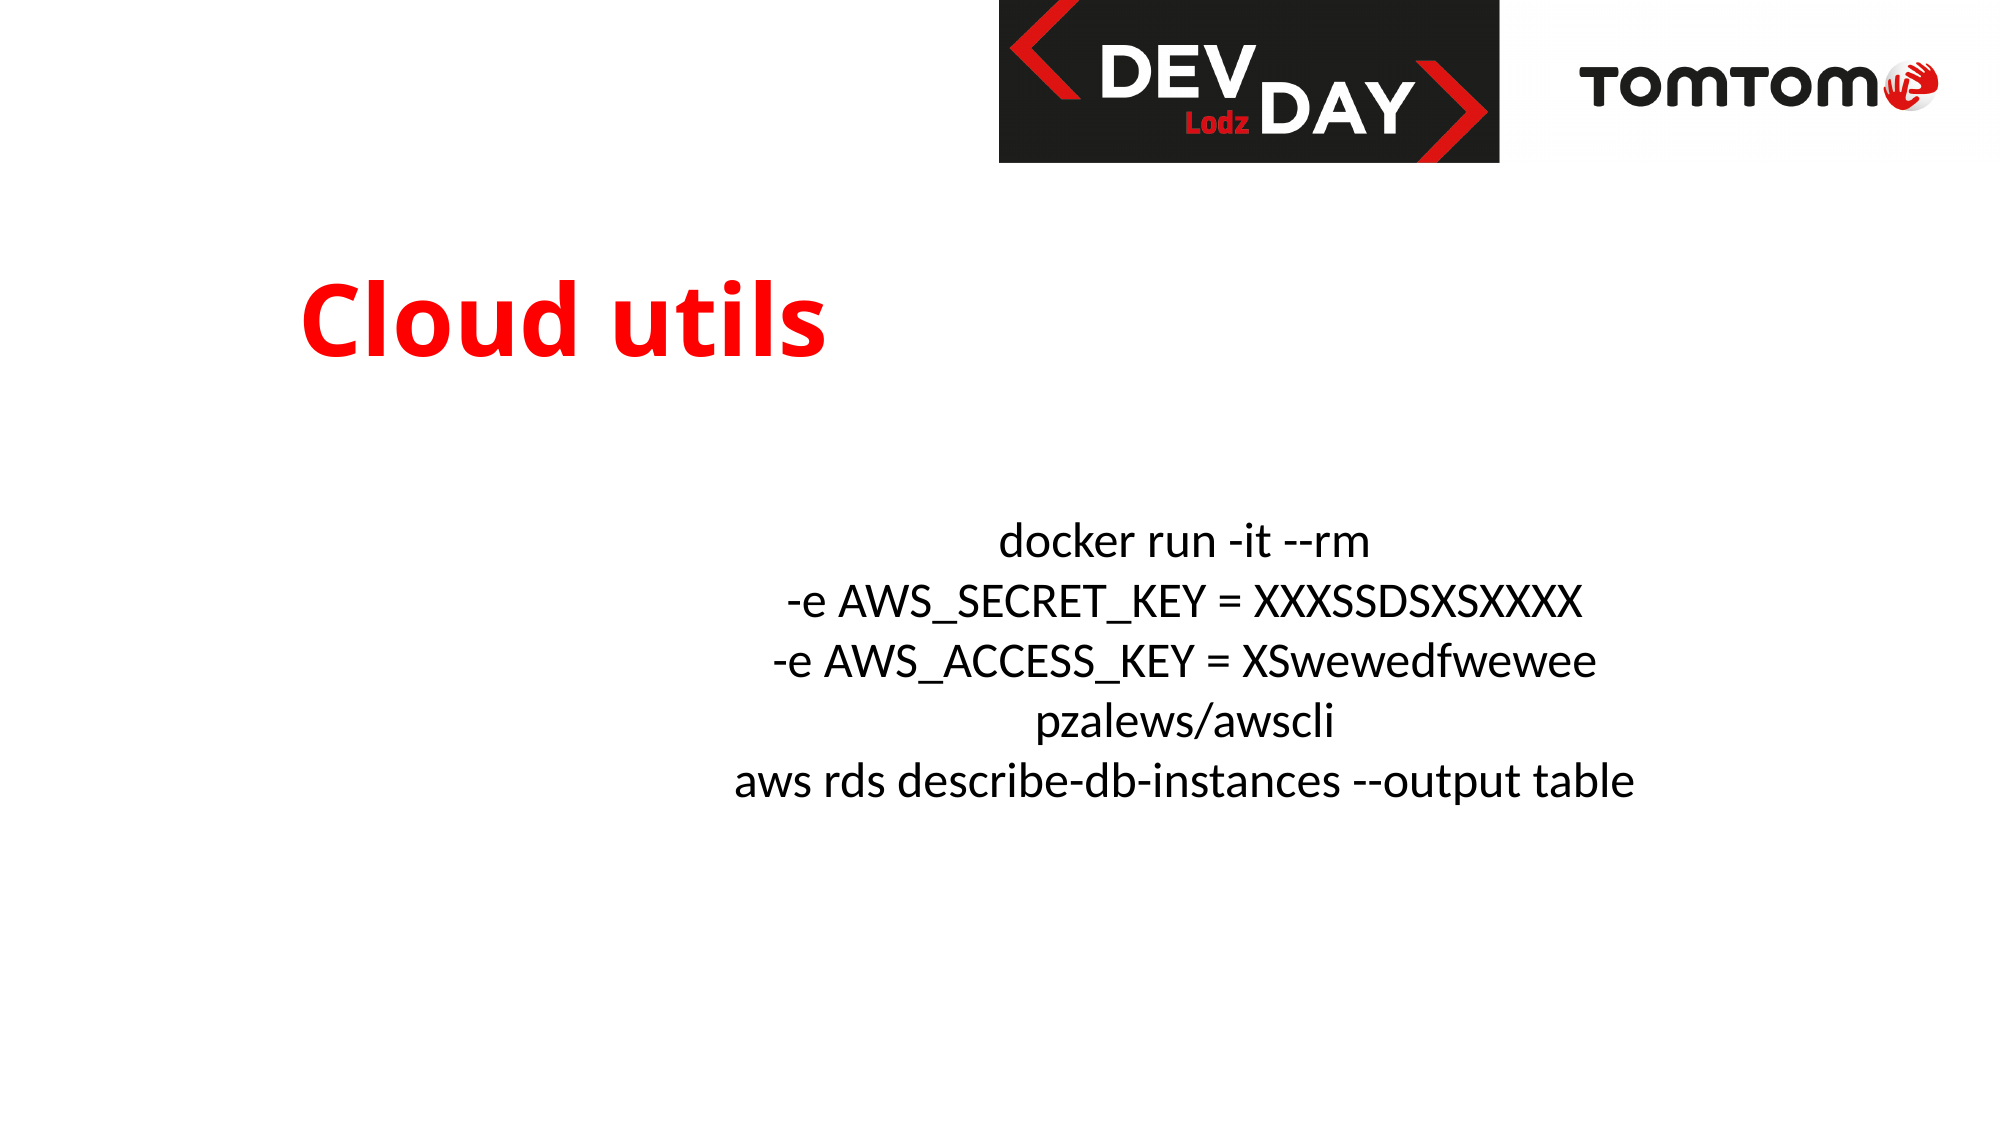

Cloud utils
docker run -it --rm
-e AWS_SECRET_KEY = XXXSSDSXSXXXX
-e AWS_ACCESS_KEY = XSwewedfwewee
pzalews/awscli
aws rds describe-db-instances --output table